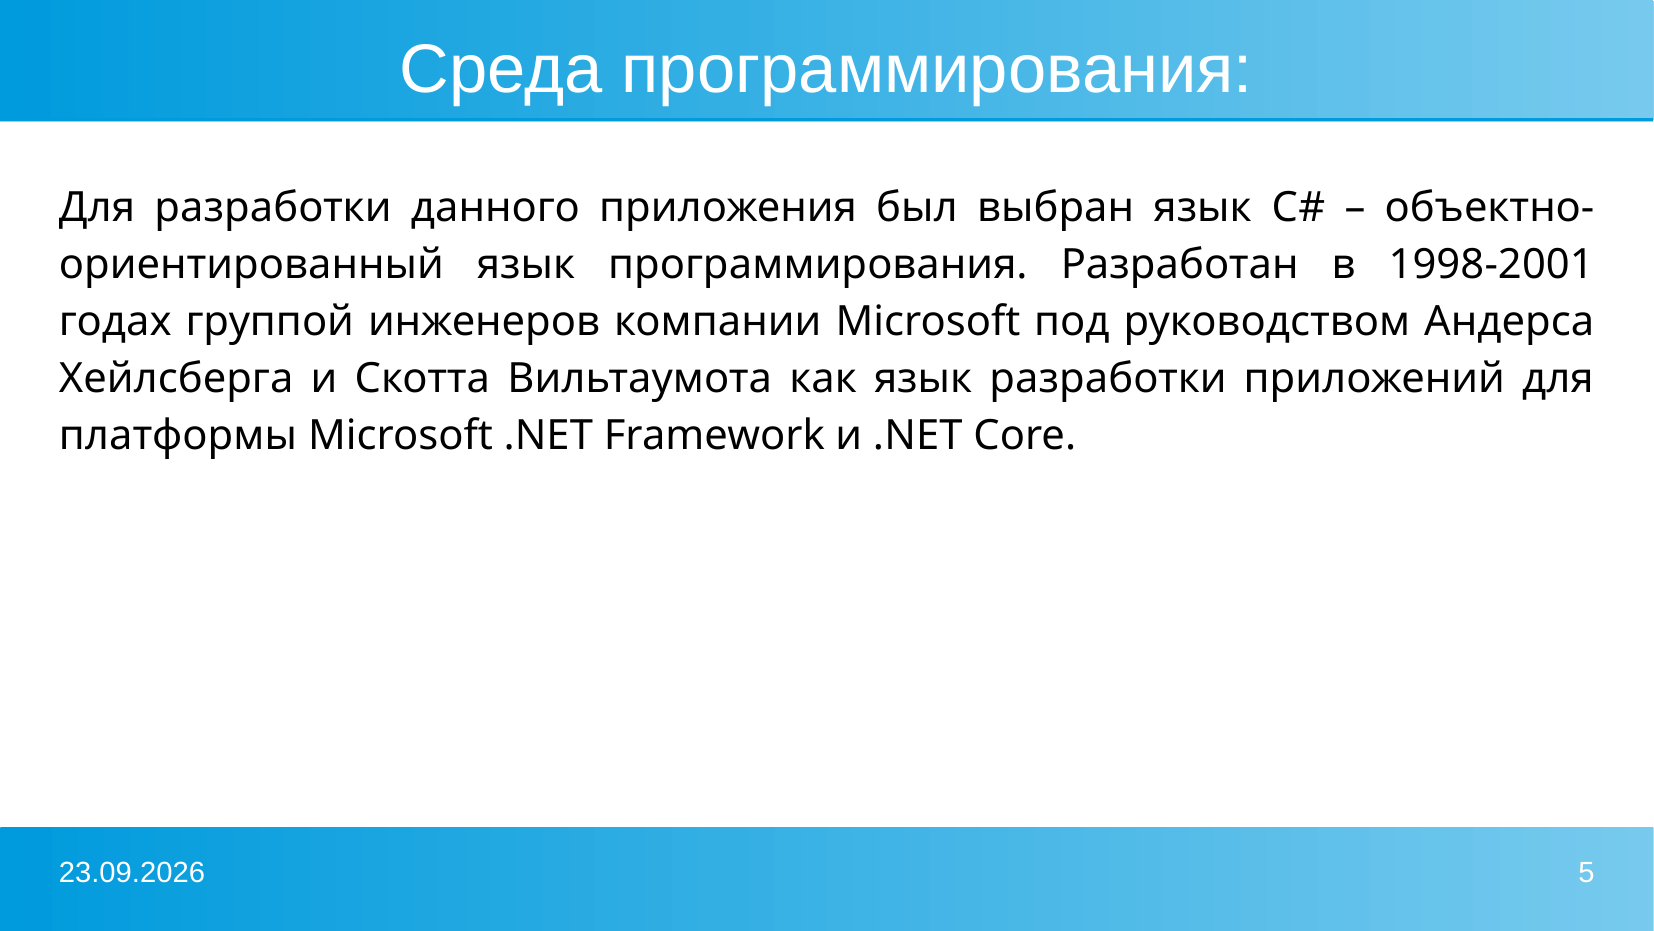

# Среда программирования:
Для разработки данного приложения был выбран язык C# – объектно-ориентированный язык программирования. Разработан в 1998-2001 годах группой инженеров компании Microsoft под руководством Андерса Хейлсберга и Скотта Вильтаумота как язык разработки приложений для платформы Microsoft .NET Framework и .NET Core.
5